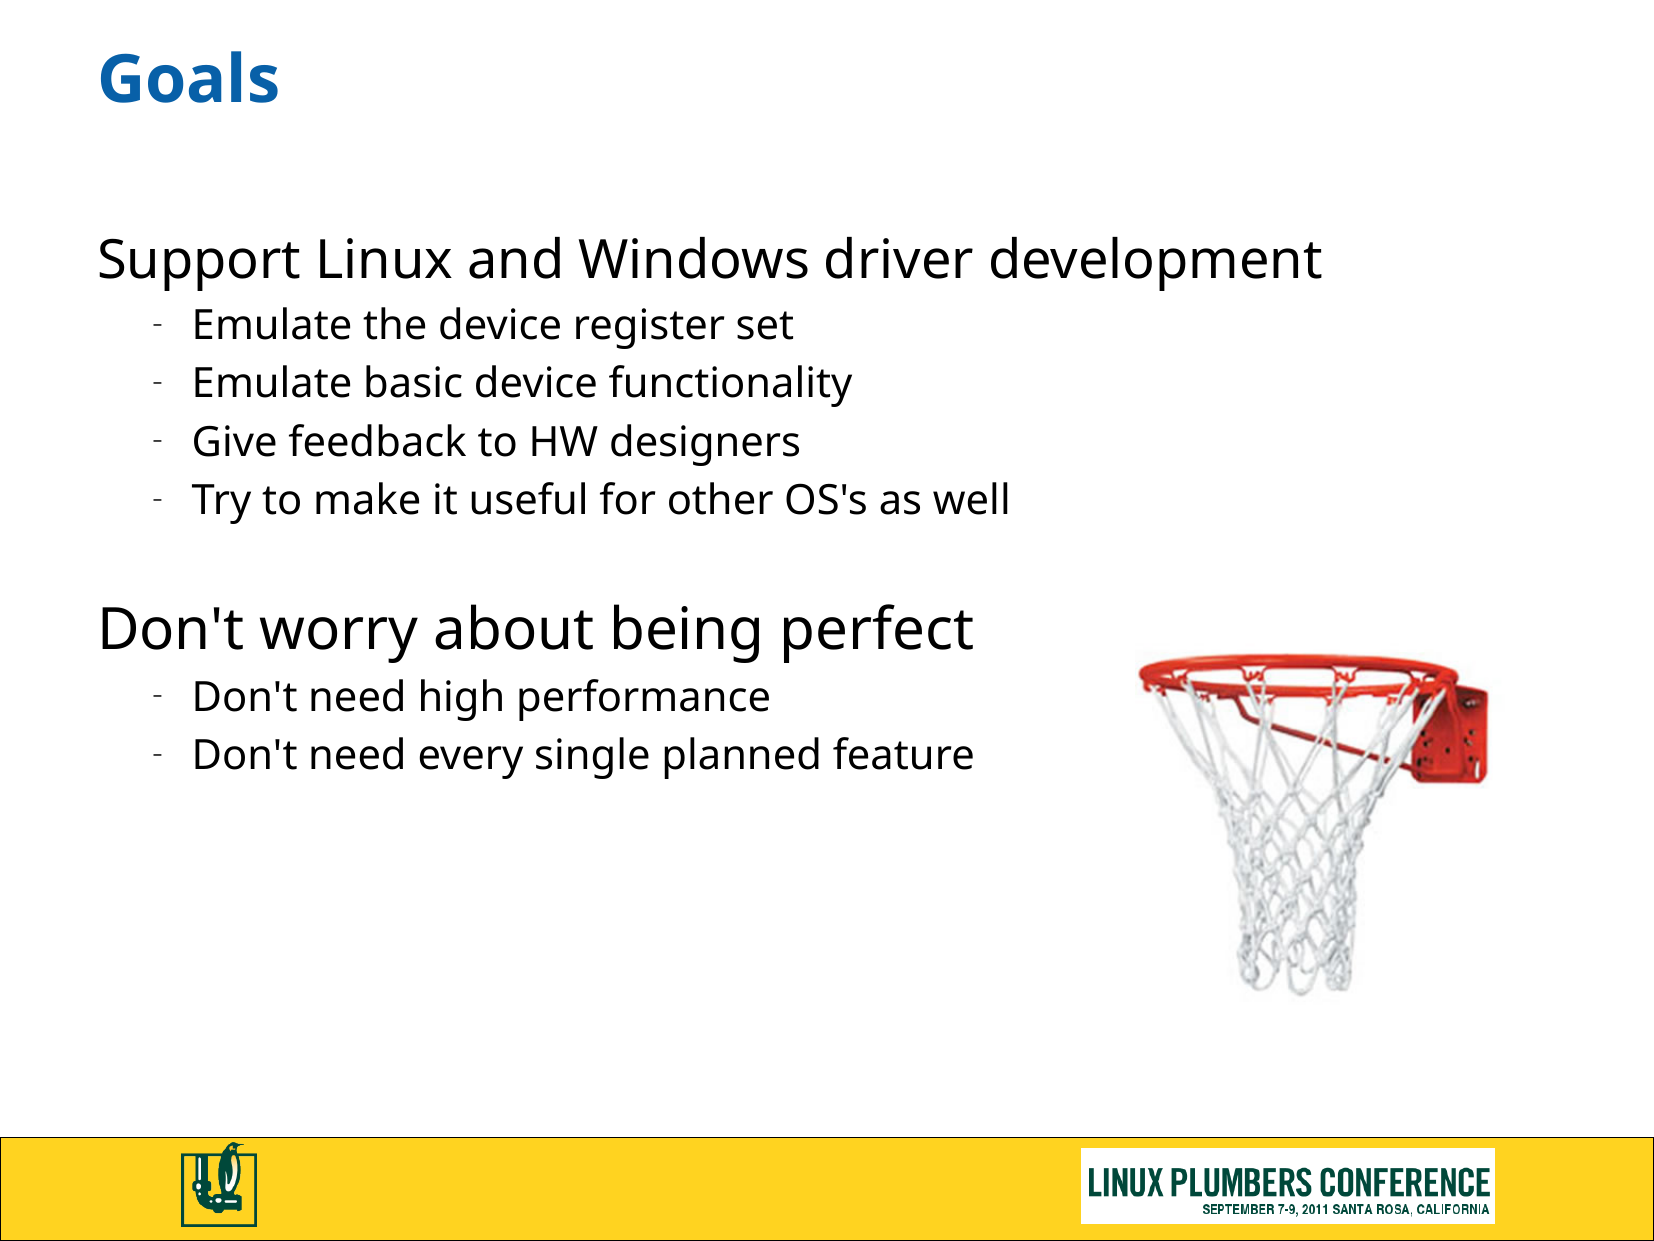

# Goals
Support Linux and Windows driver development
Emulate the device register set
Emulate basic device functionality
Give feedback to HW designers
Try to make it useful for other OS's as well
Don't worry about being perfect
Don't need high performance
Don't need every single planned feature